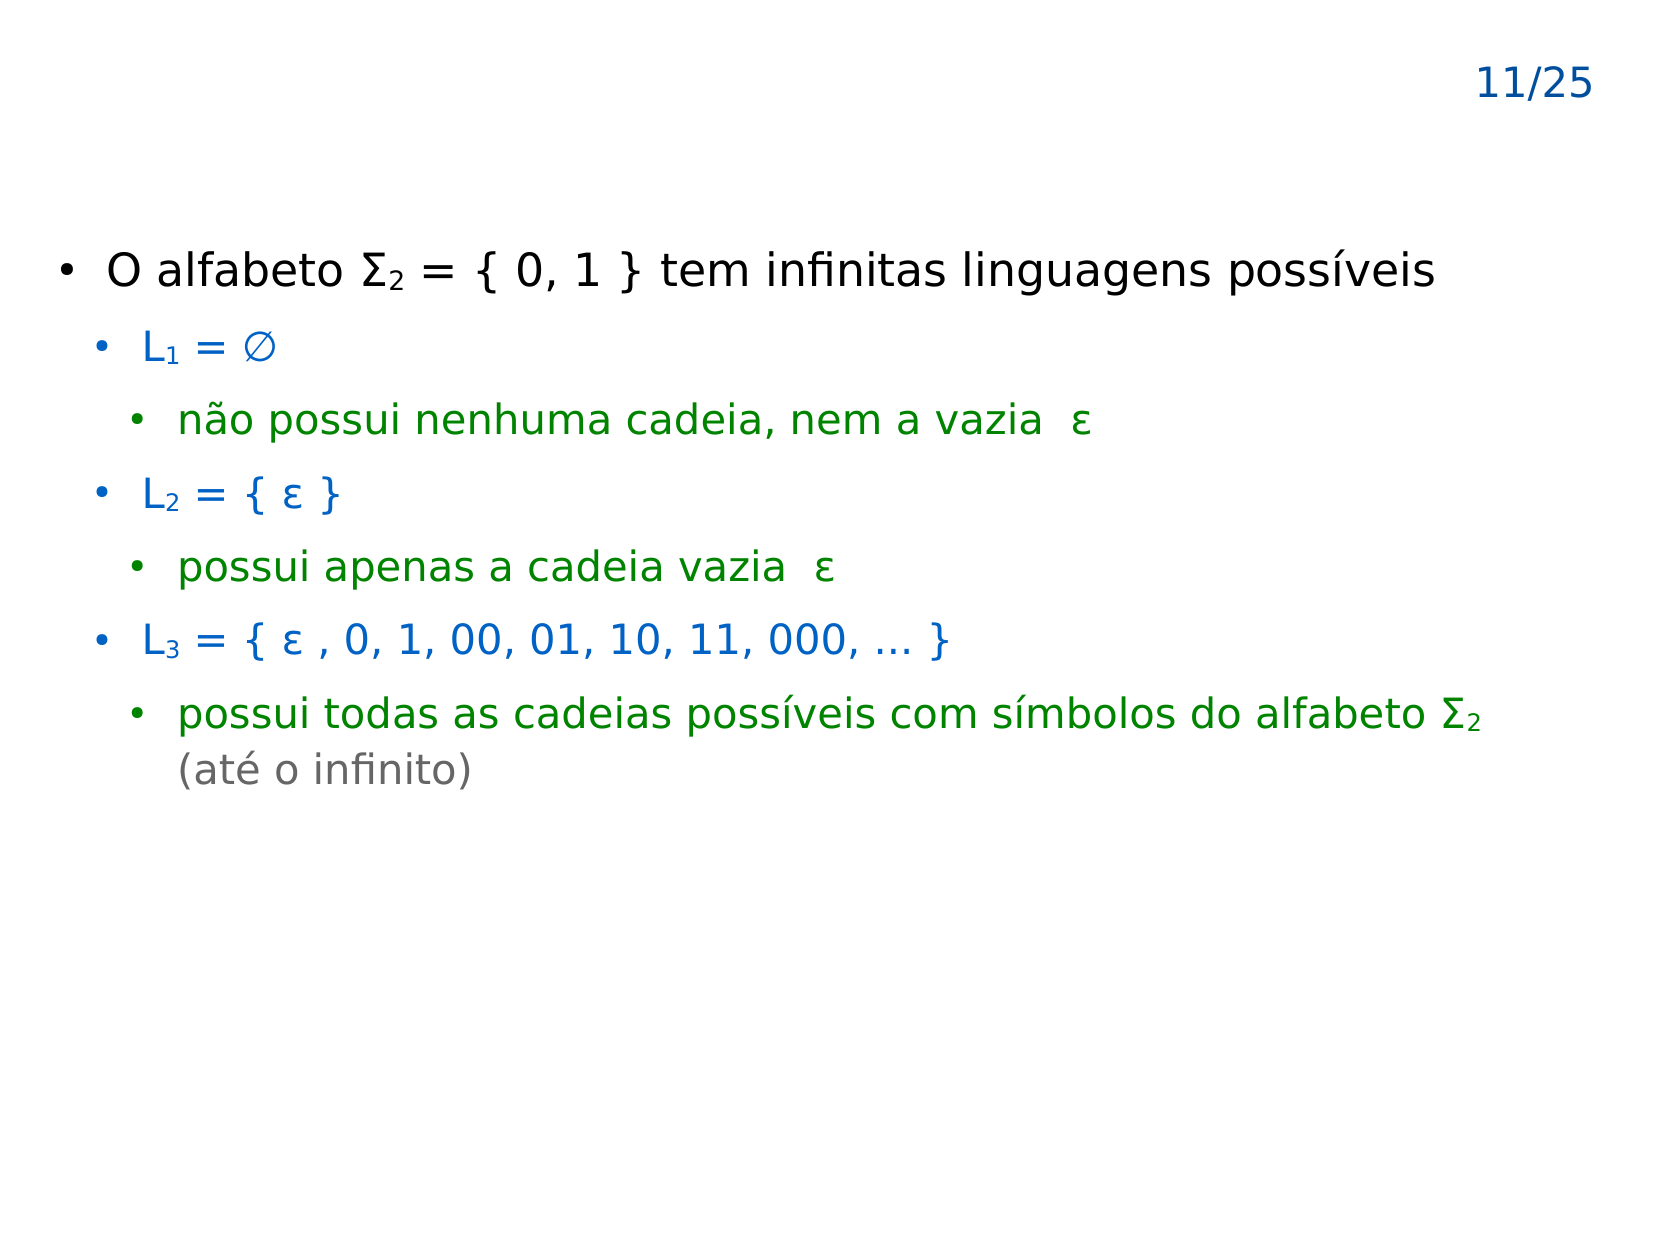

#
11
O alfabeto Σ2 = { 0, 1 } tem infinitas linguagens possíveis
L1 = ∅
não possui nenhuma cadeia, nem a vazia ε
L2 = { ε }
possui apenas a cadeia vazia ε
L3 = { ε , 0, 1, 00, 01, 10, 11, 000, ... }
possui todas as cadeias possíveis com símbolos do alfabeto Σ2
(até o infinito)